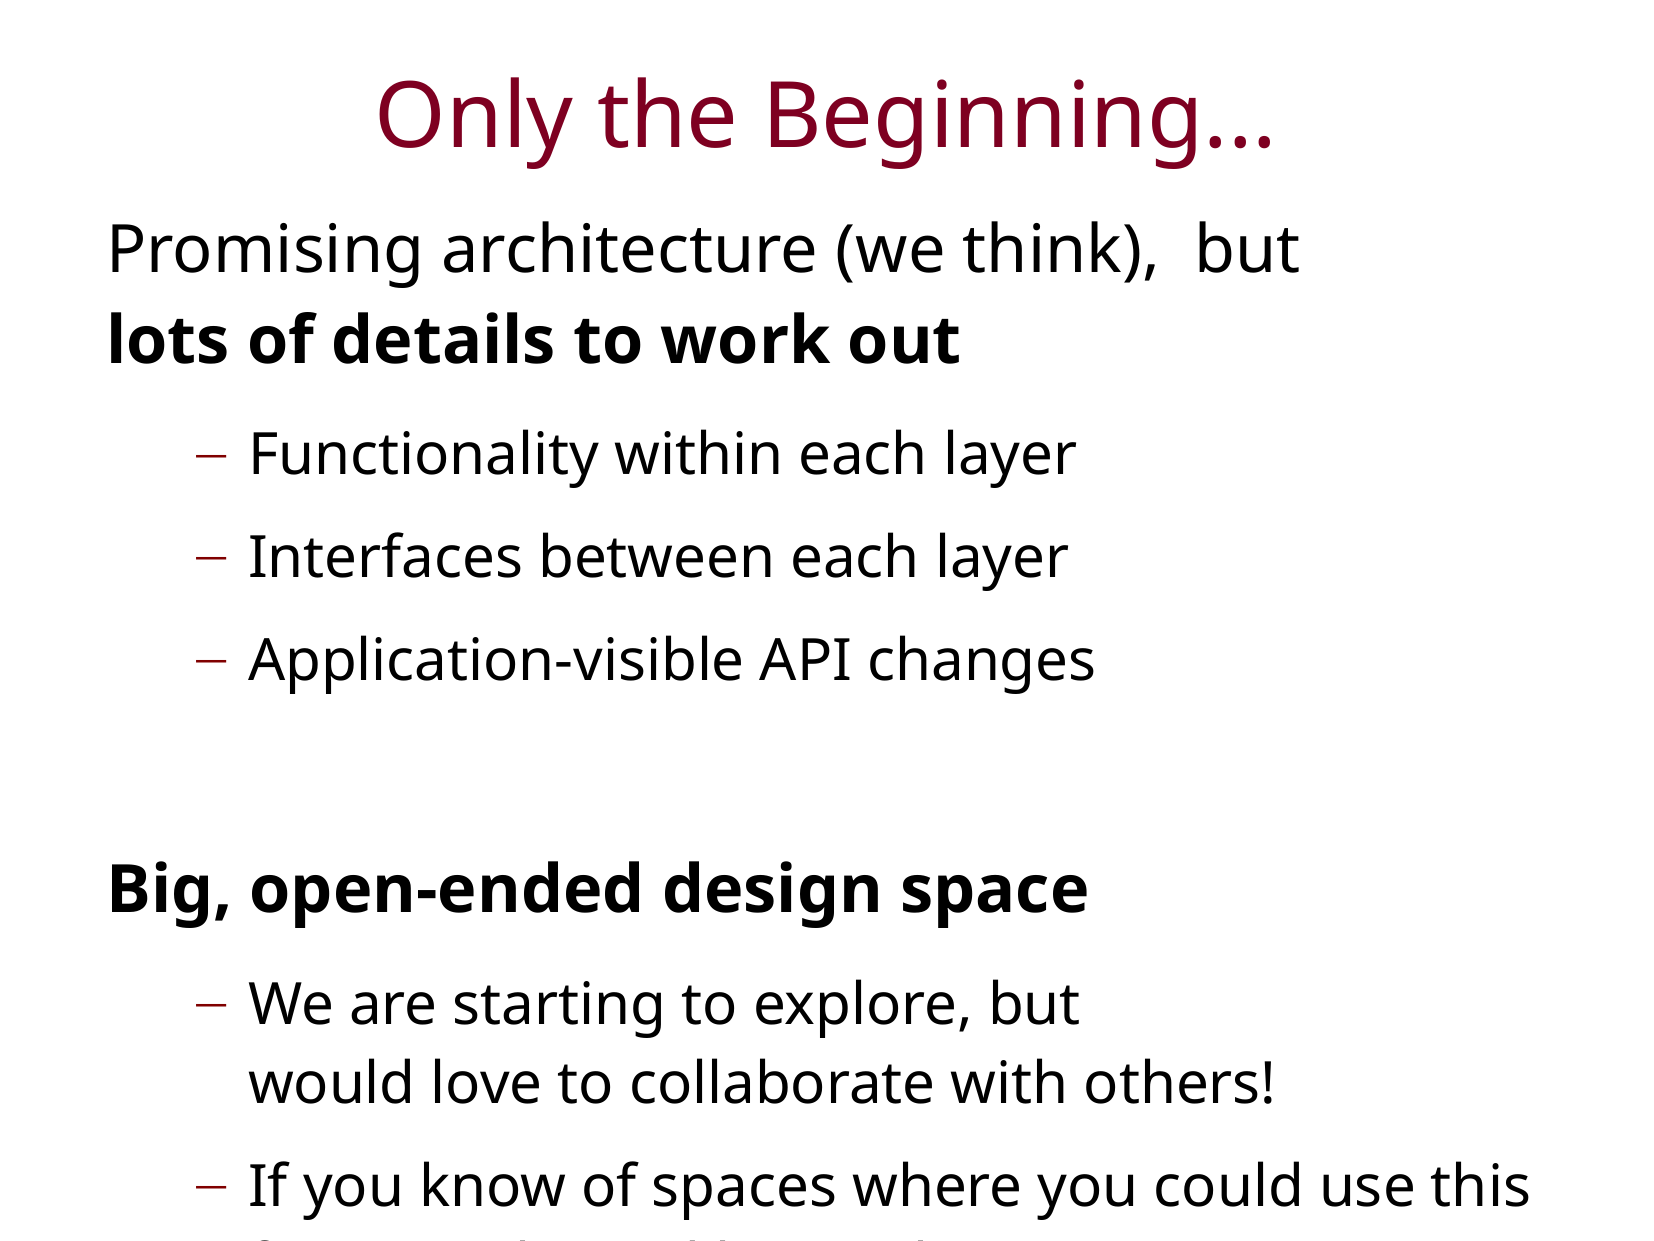

# Only the Beginning...
Promising architecture (we think), but
lots of details to work out
Functionality within each layer
Interfaces between each layer
Application-visible API changes
Big, open-ended design space
We are starting to explore, but
would love to collaborate with others!
If you know of spaces where you could use this framework, we'd love to know!